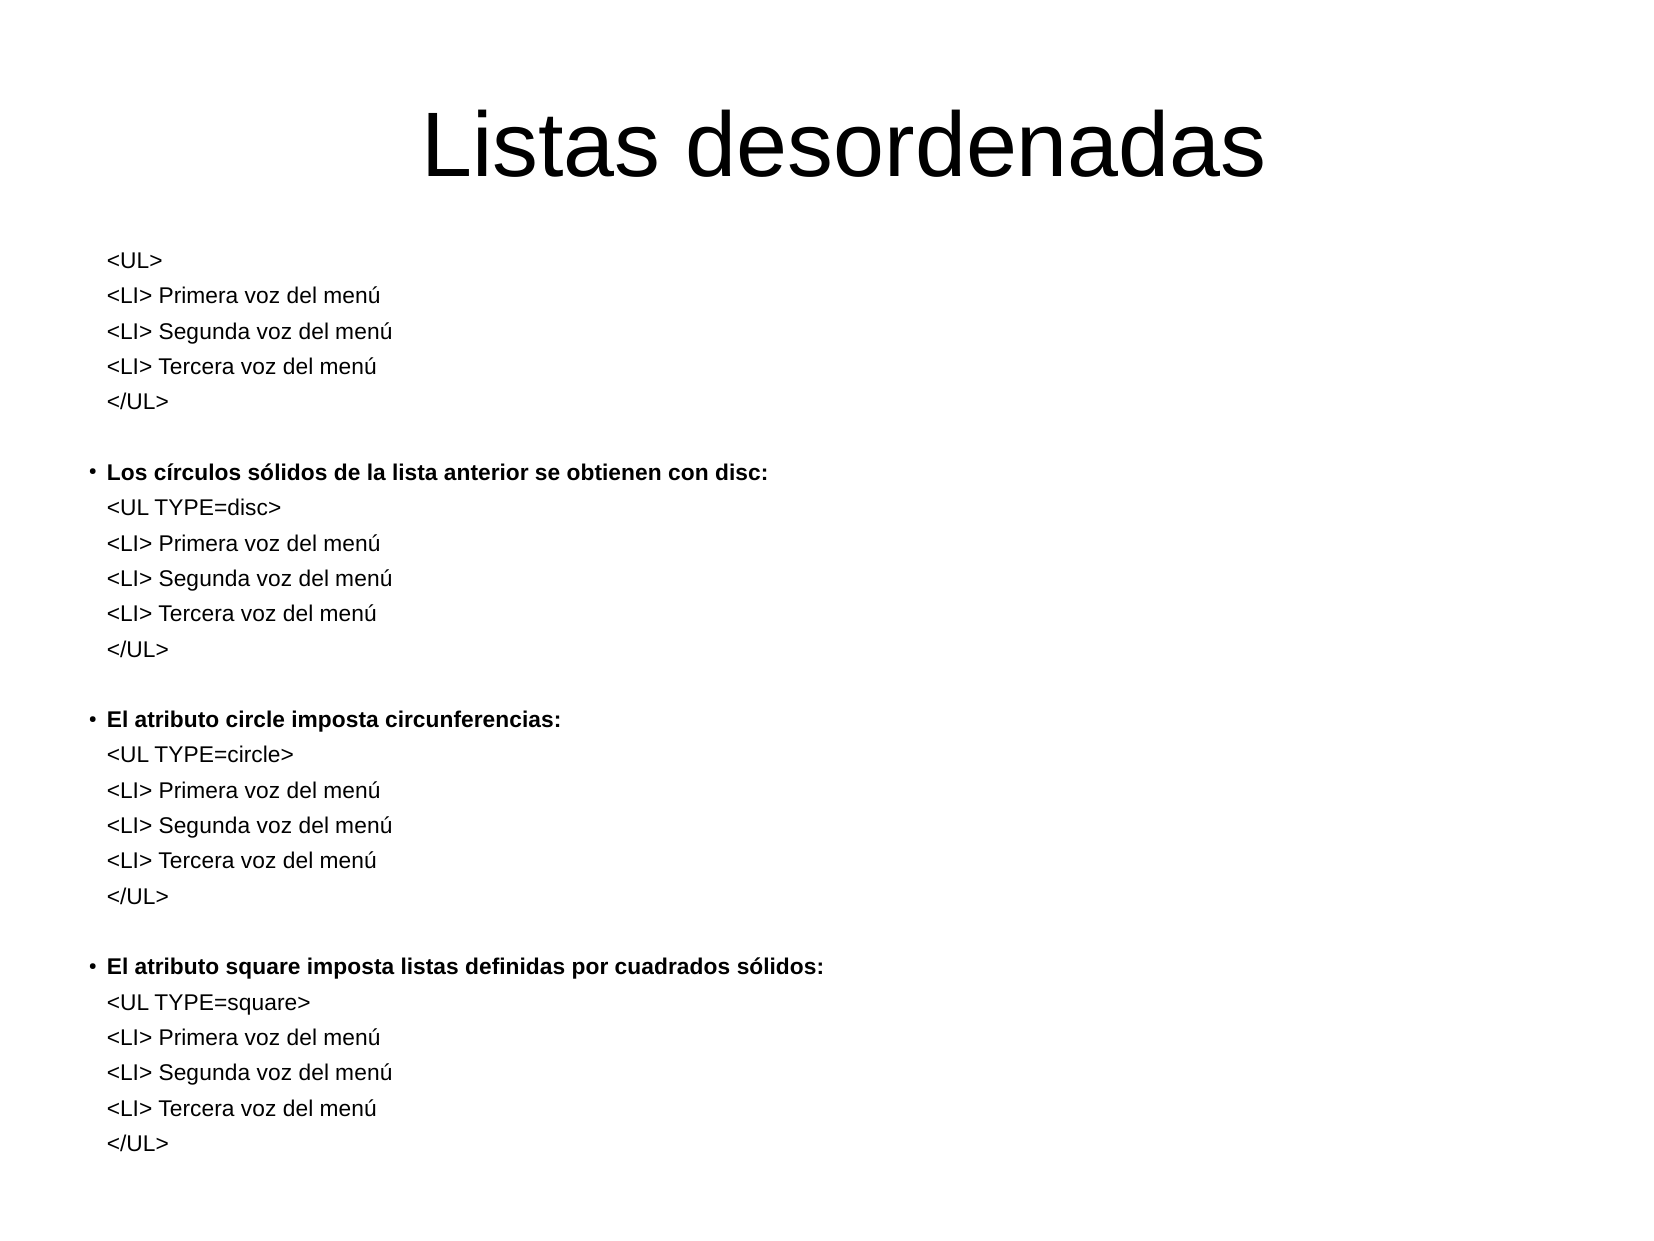

# Listas desordenadas
<UL>
<LI> Primera voz del menú
<LI> Segunda voz del menú
<LI> Tercera voz del menú
</UL>
Los círculos sólidos de la lista anterior se obtienen con disc:
<UL TYPE=disc>
<LI> Primera voz del menú
<LI> Segunda voz del menú
<LI> Tercera voz del menú
</UL>
El atributo circle imposta circunferencias:
<UL TYPE=circle>
<LI> Primera voz del menú
<LI> Segunda voz del menú
<LI> Tercera voz del menú
</UL>
El atributo square imposta listas definidas por cuadrados sólidos:
<UL TYPE=square>
<LI> Primera voz del menú
<LI> Segunda voz del menú
<LI> Tercera voz del menú
</UL>